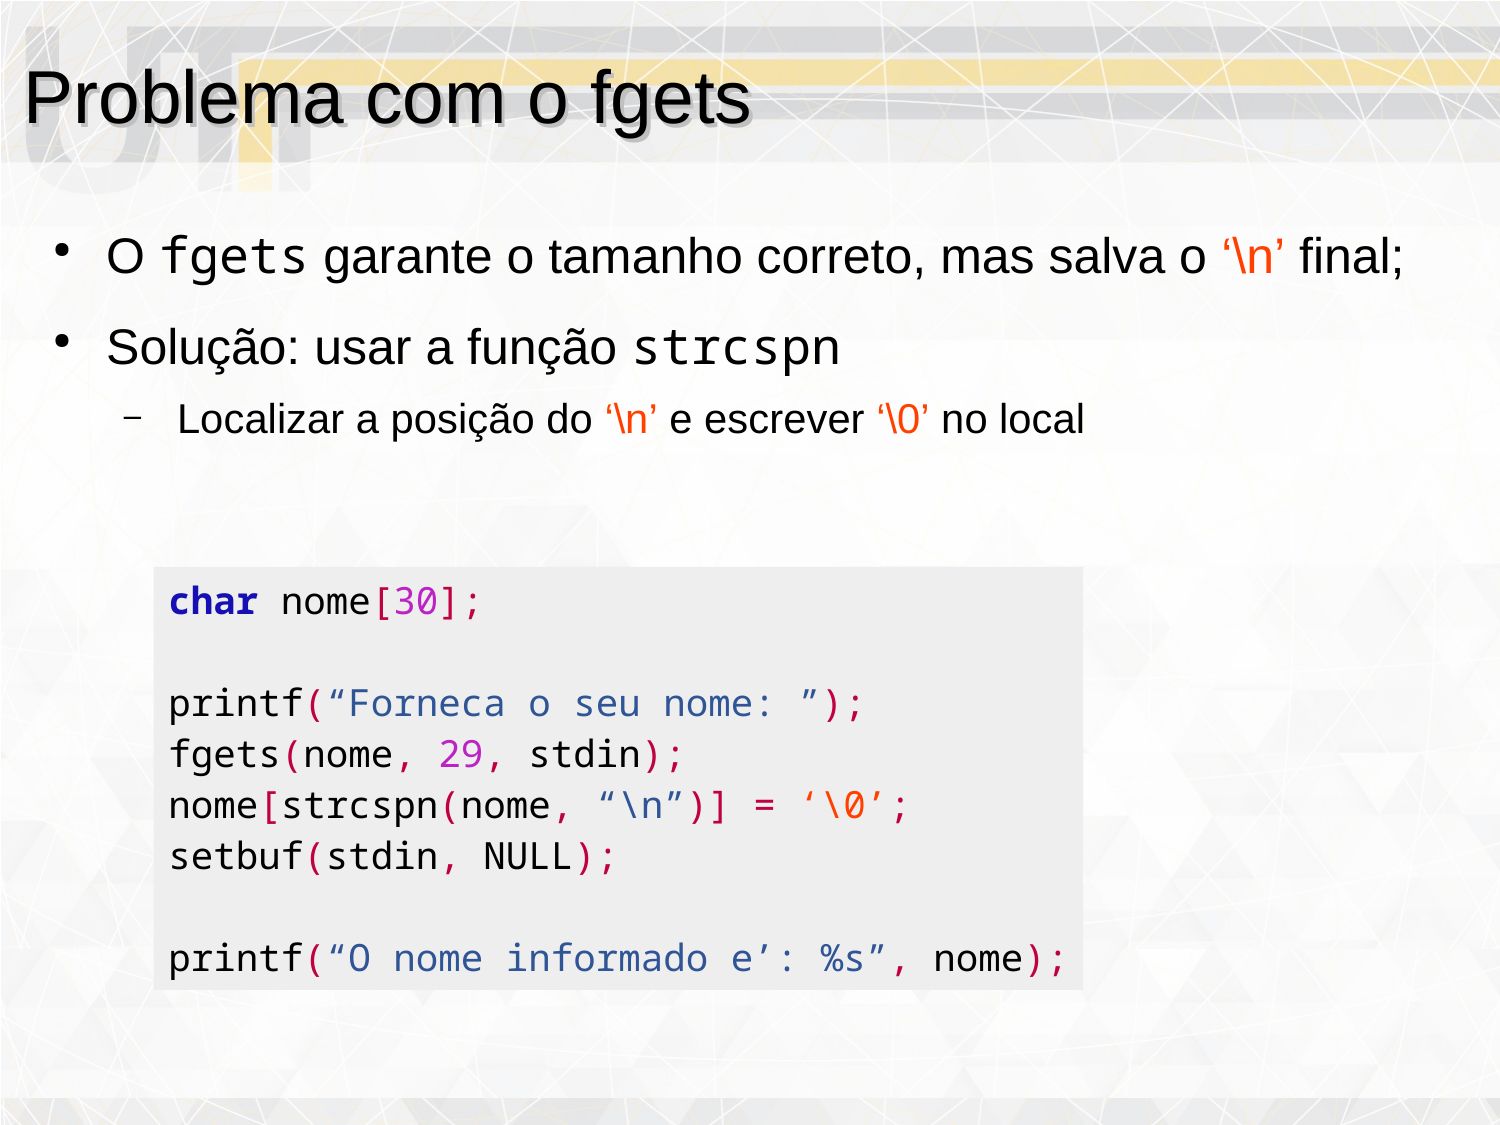

# Problema com o fgets
O fgets garante o tamanho correto, mas salva o ‘\n’ final;
Solução: usar a função strcspn
Localizar a posição do ‘\n’ e escrever ‘\0’ no local
char nome[30];
printf(“Forneca o seu nome: ”);
fgets(nome, 29, stdin);
nome[strcspn(nome, “\n”)] = ‘\0’;
setbuf(stdin, NULL);
printf(“O nome informado e’: %s”, nome);